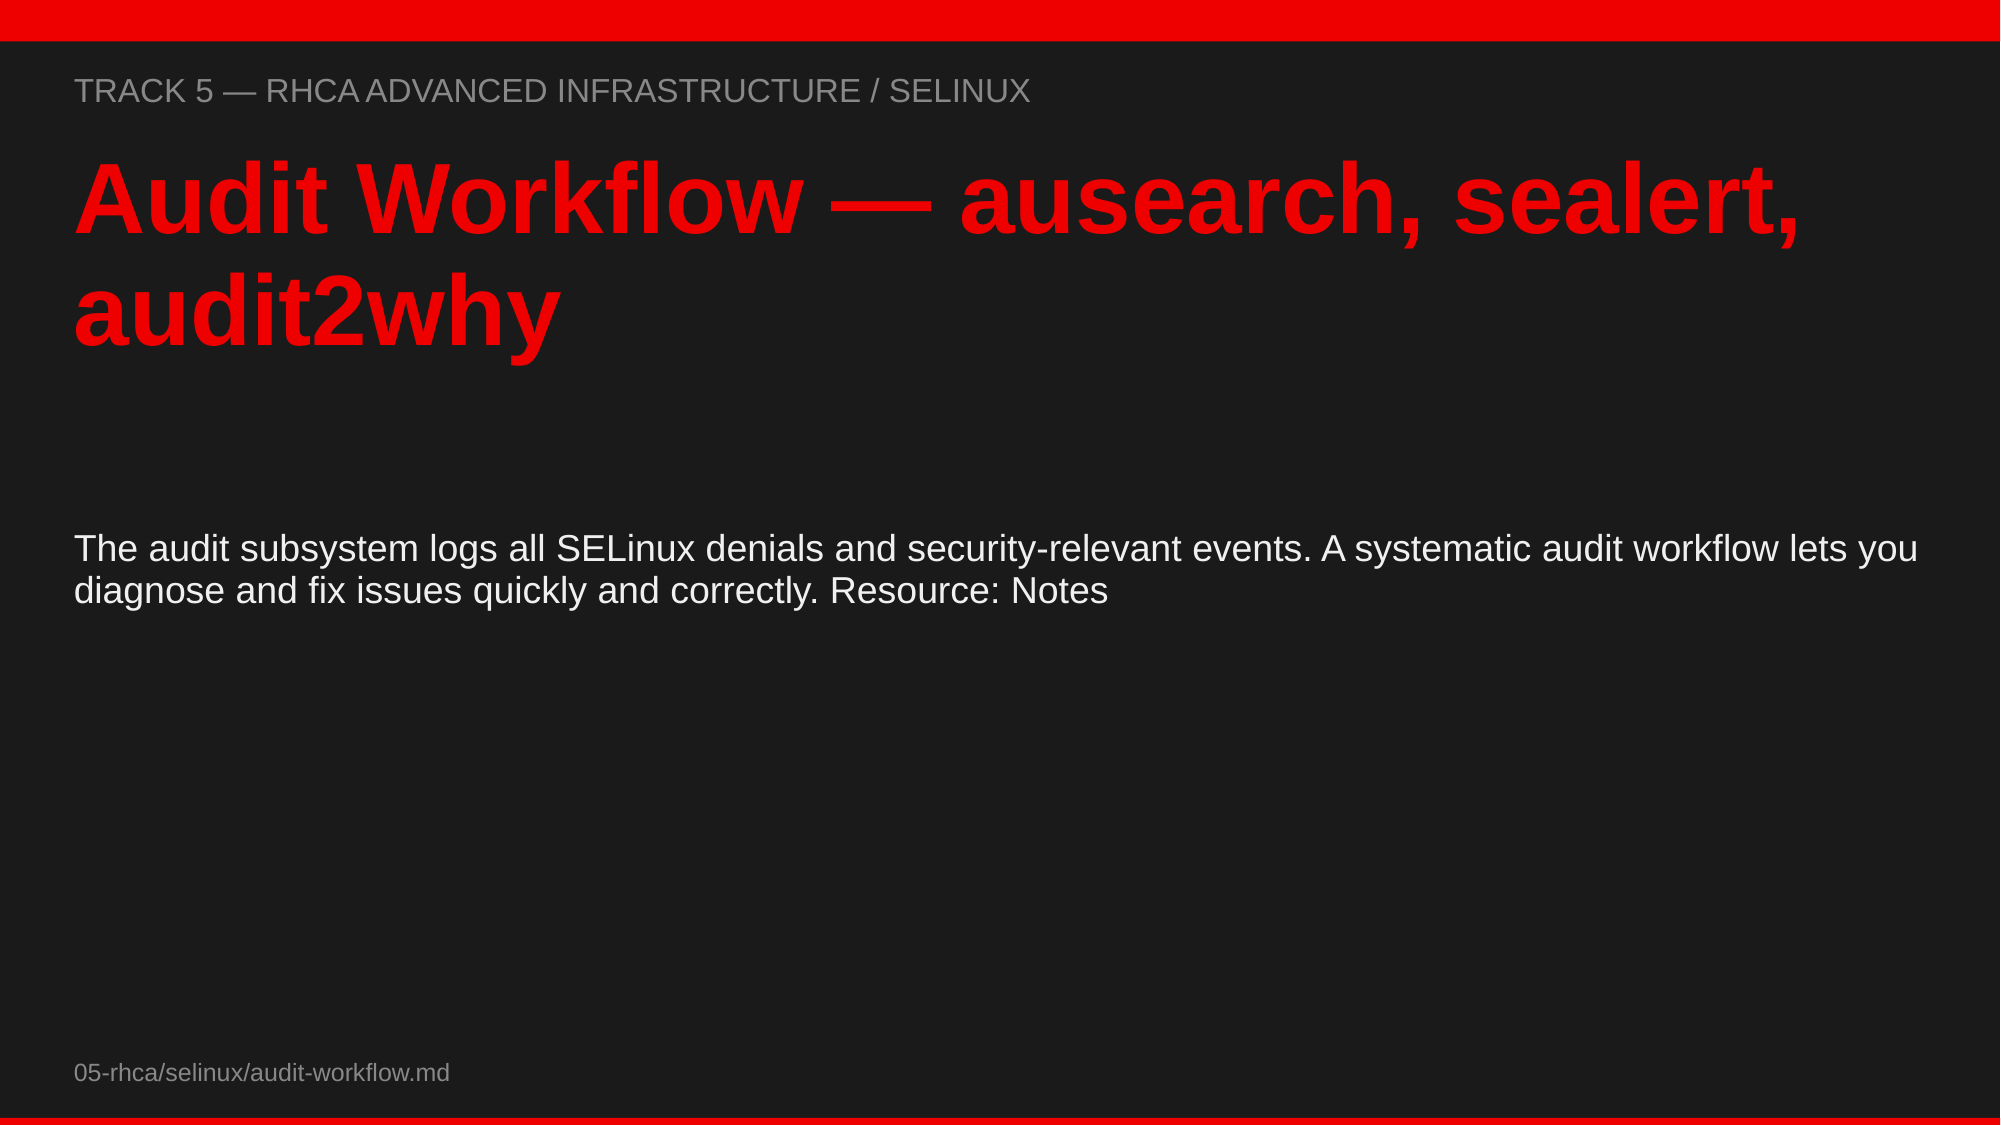

TRACK 5 — RHCA ADVANCED INFRASTRUCTURE / SELINUX
Audit Workflow — ausearch, sealert, audit2why
The audit subsystem logs all SELinux denials and security-relevant events. A systematic audit workflow lets you diagnose and fix issues quickly and correctly. Resource: Notes
05-rhca/selinux/audit-workflow.md